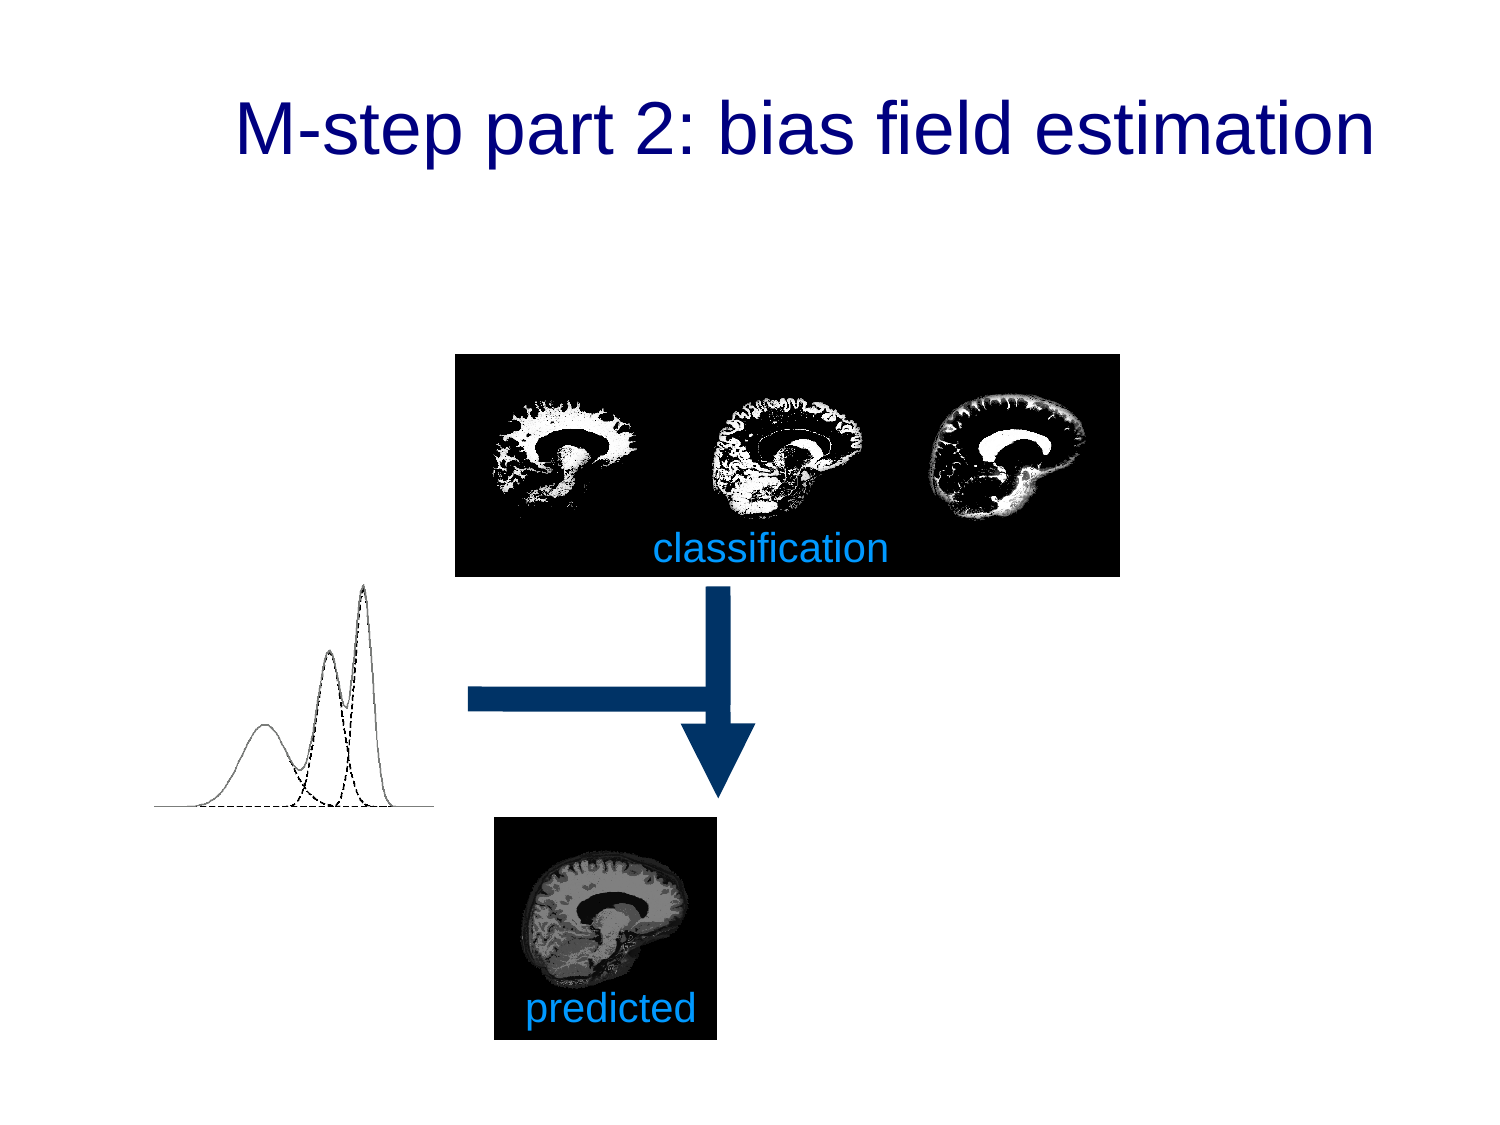

# M-step part 2: bias field estimation
classification
predicted